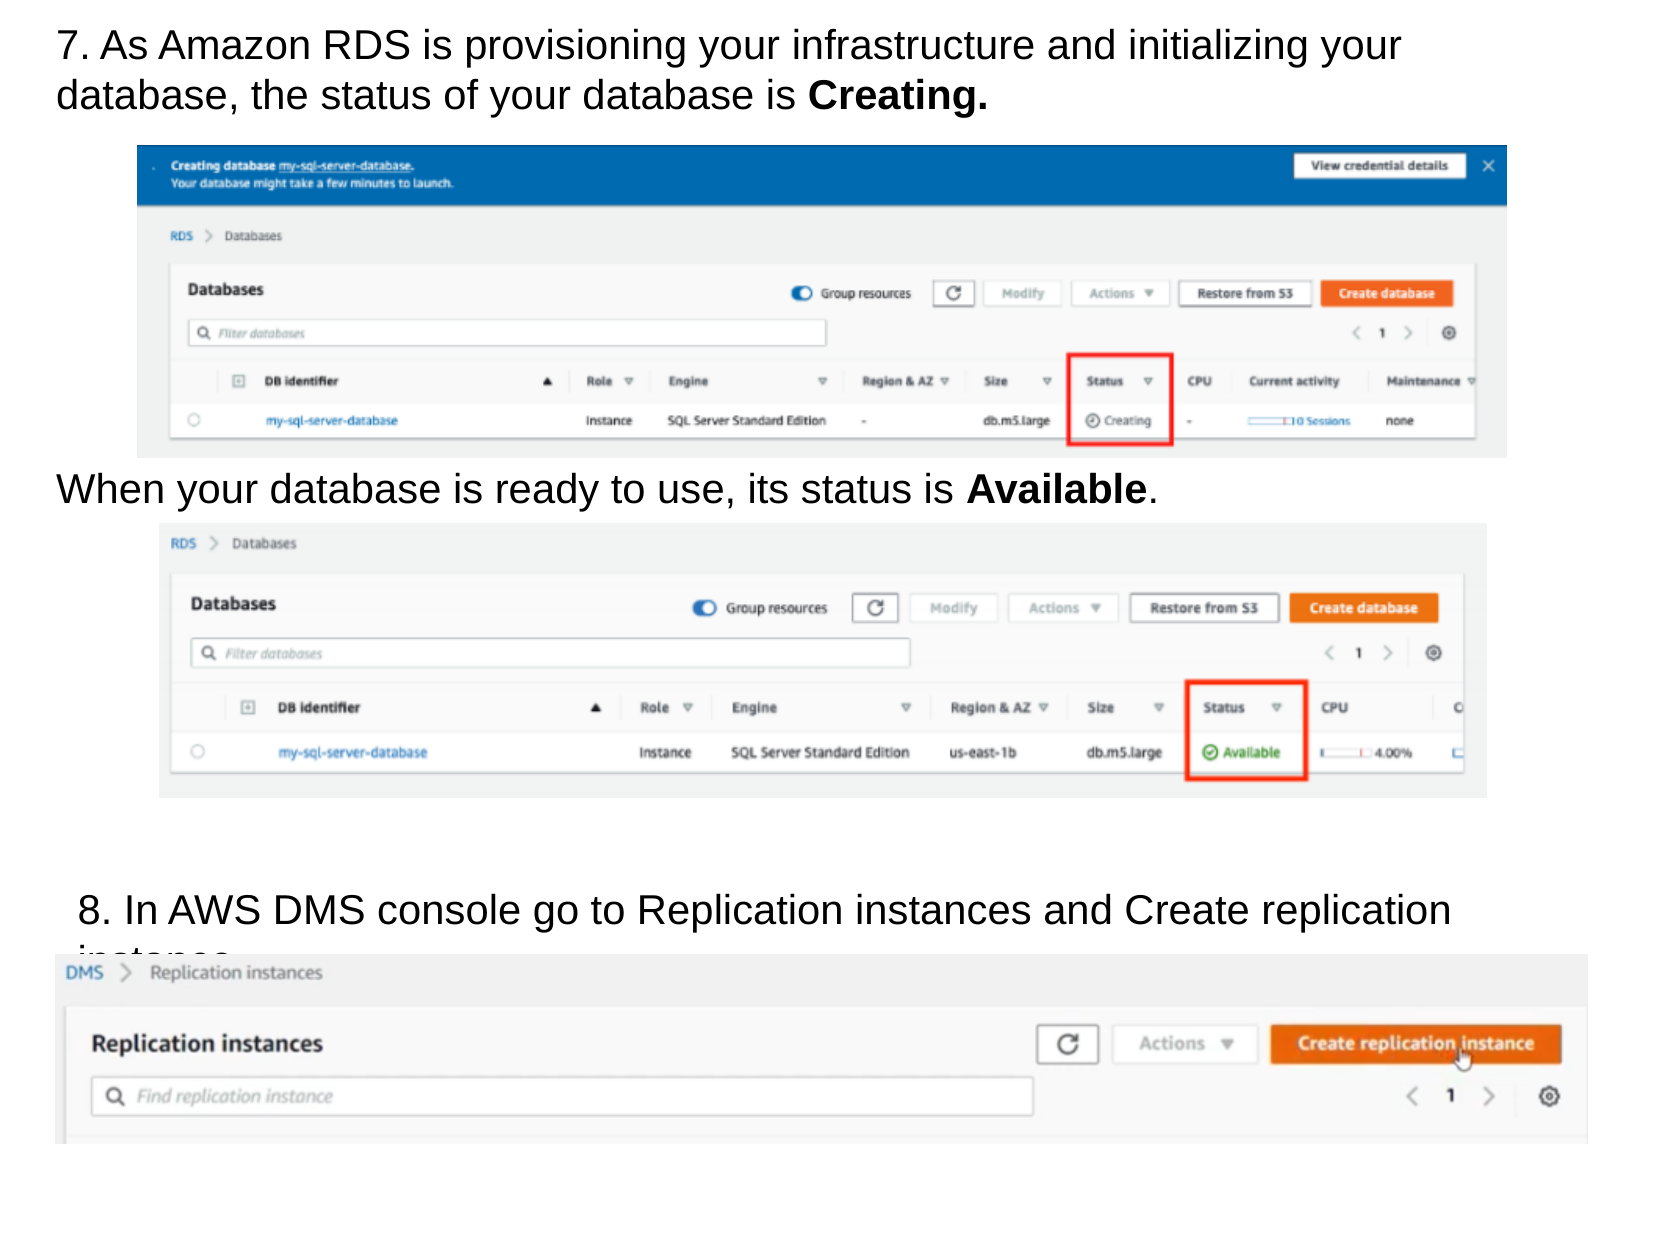

7. As Amazon RDS is provisioning your infrastructure and initializing your database, the status of your database is Creating.
When your database is ready to use, its status is Available.
# 8. In AWS DMS console go to Replication instances and Create replication instance